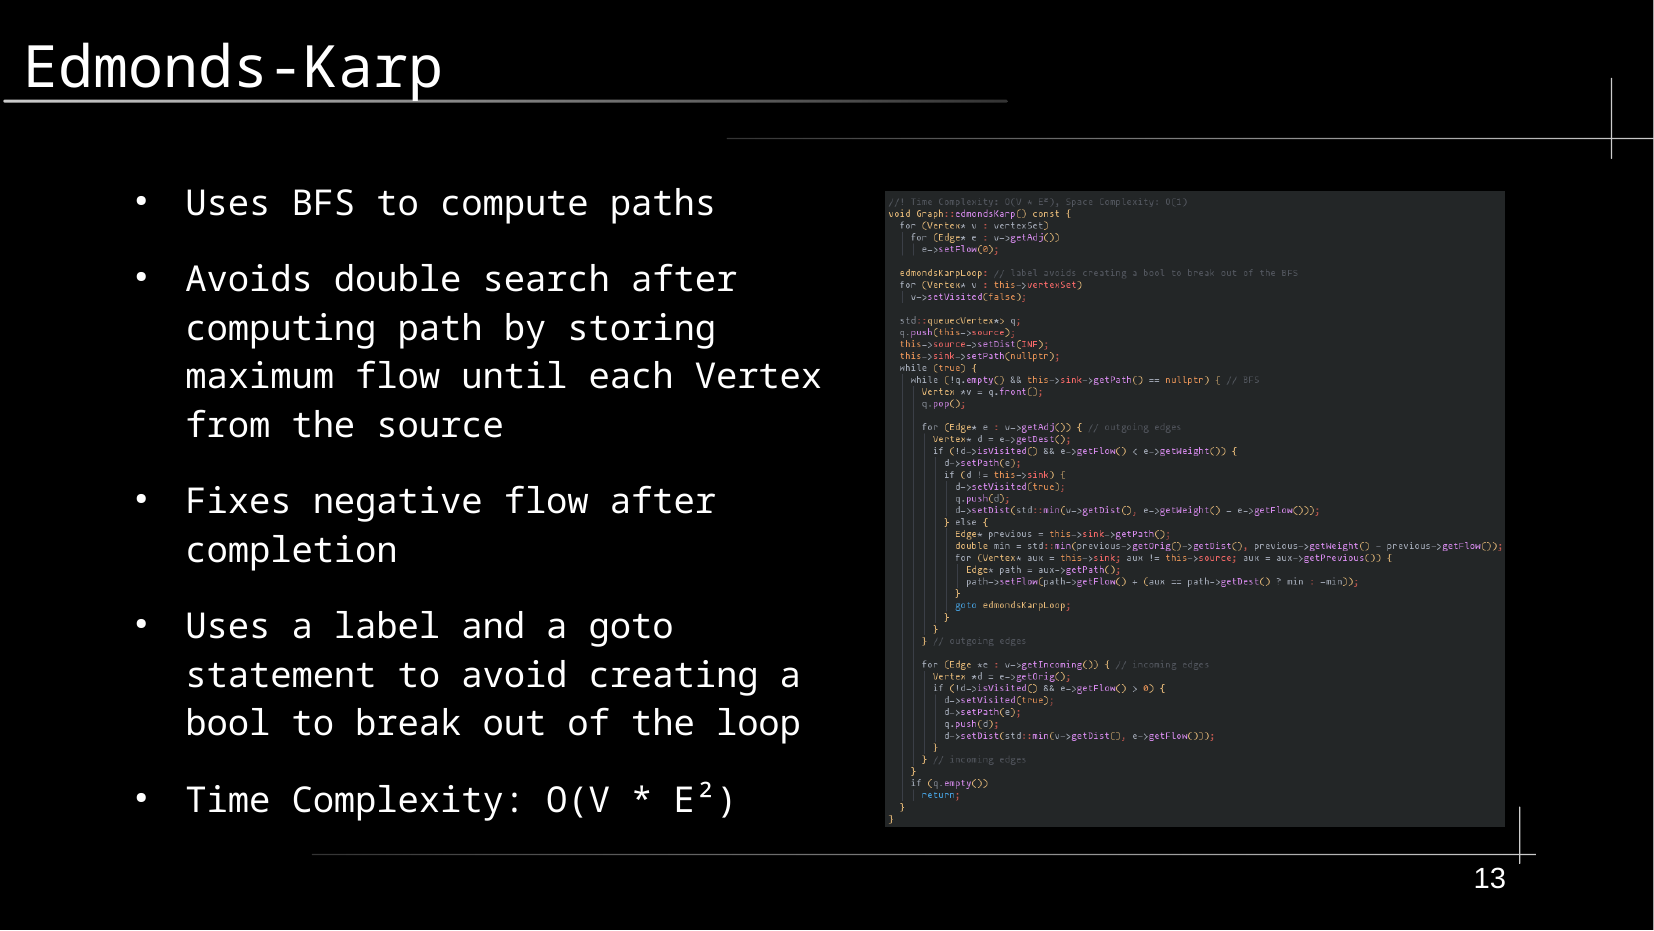

# Edmonds-Karp
Uses BFS to compute paths
Avoids double search after computing path by storing maximum flow until each Vertex from the source
Fixes negative flow after completion
Uses a label and a goto statement to avoid creating a bool to break out of the loop
Time Complexity: O(V * E²)
13